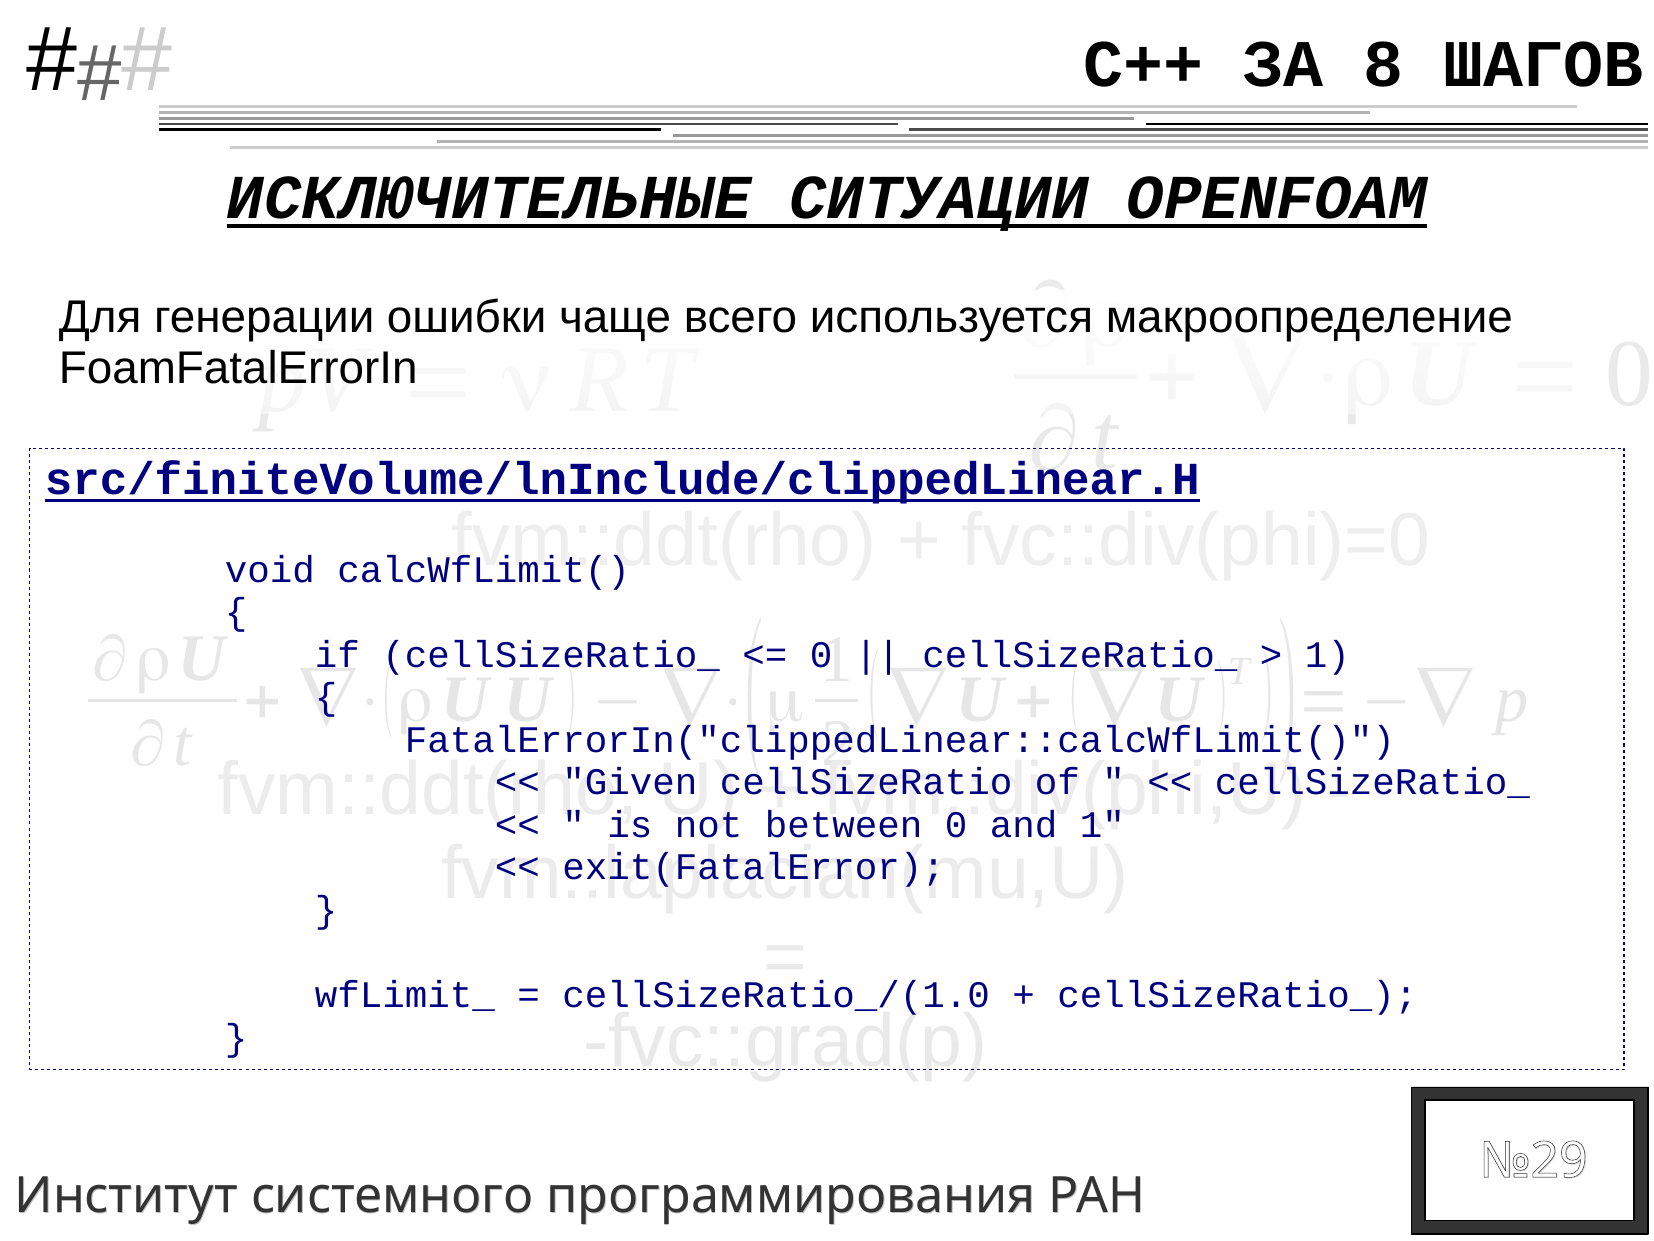

# ИСКЛЮЧИТЕЛЬНЫЕ СИТУАЦИИ OPENFOAM
Для генерации ошибки чаще всего используется макроопределение FoamFatalErrorIn
src/finiteVolume/lnInclude/clippedLinear.H
 void calcWfLimit()
 {
 if (cellSizeRatio_ <= 0 || cellSizeRatio_ > 1)
 {
 FatalErrorIn("clippedLinear::calcWfLimit()")
 << "Given cellSizeRatio of " << cellSizeRatio_
 << " is not between 0 and 1"
 << exit(FatalError);
 }
 wfLimit_ = cellSizeRatio_/(1.0 + cellSizeRatio_);
 }